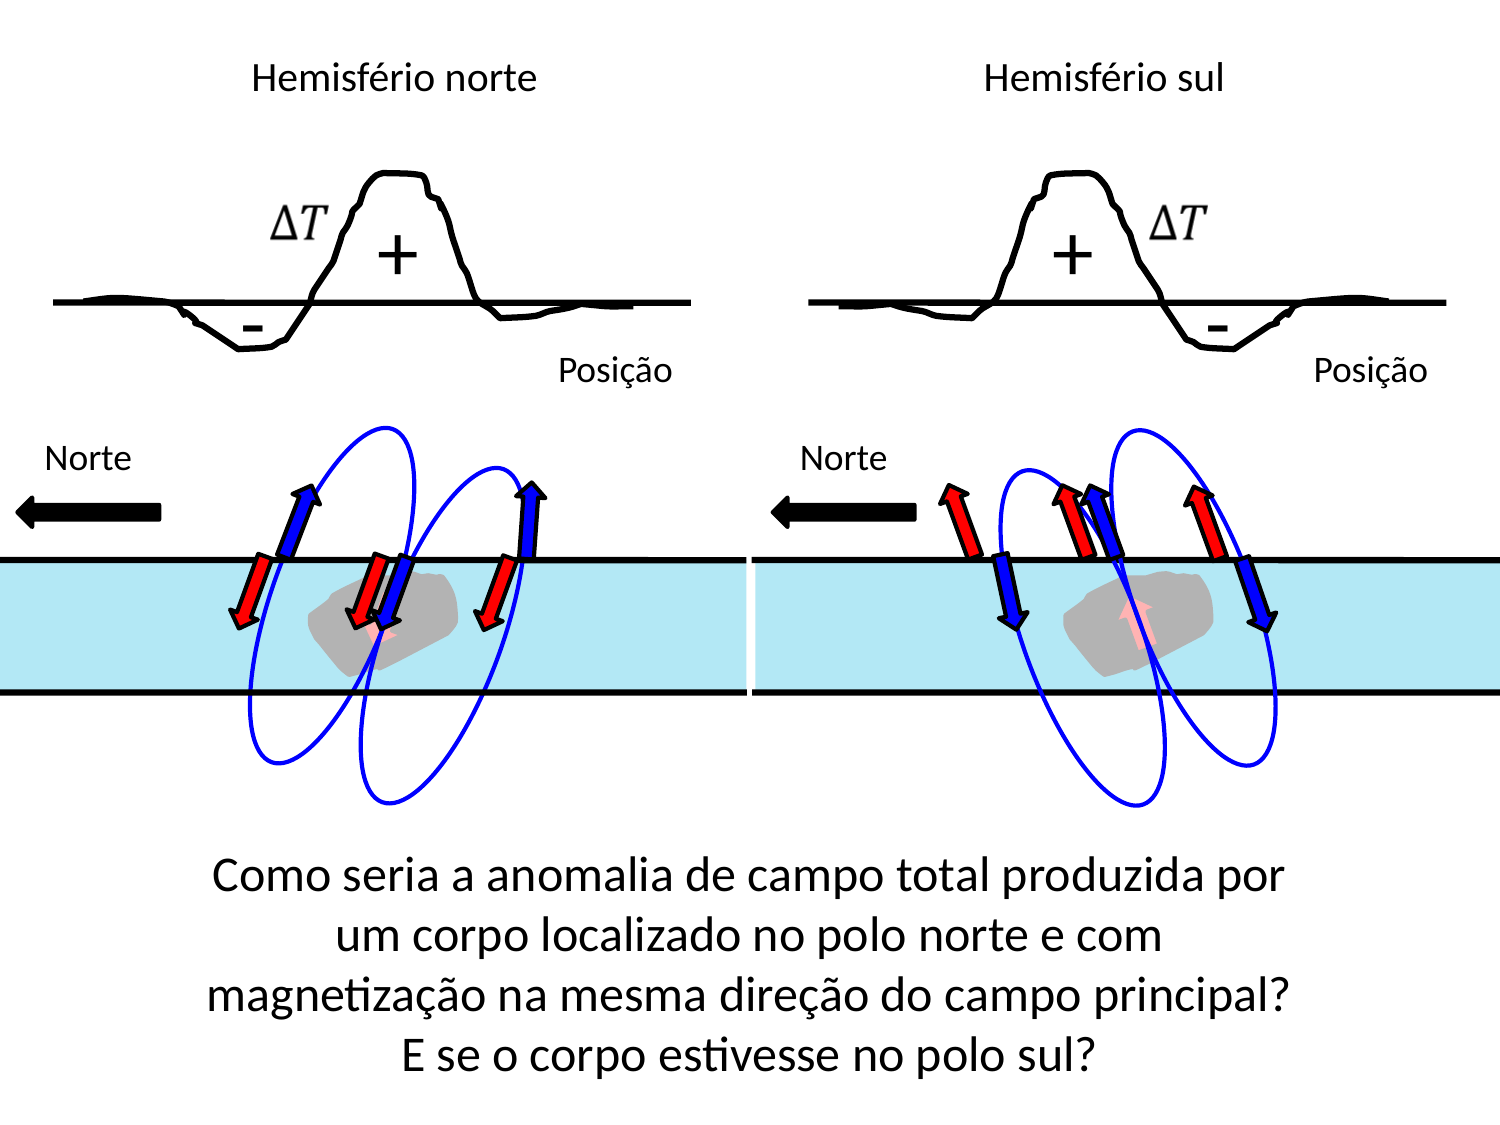

Hemisfério norte
Hemisfério sul
+
-
+
-
Posição
Posição
Norte
Norte
Como seria a anomalia de campo total produzida por um corpo localizado no polo norte e com magnetização na mesma direção do campo principal? E se o corpo estivesse no polo sul?